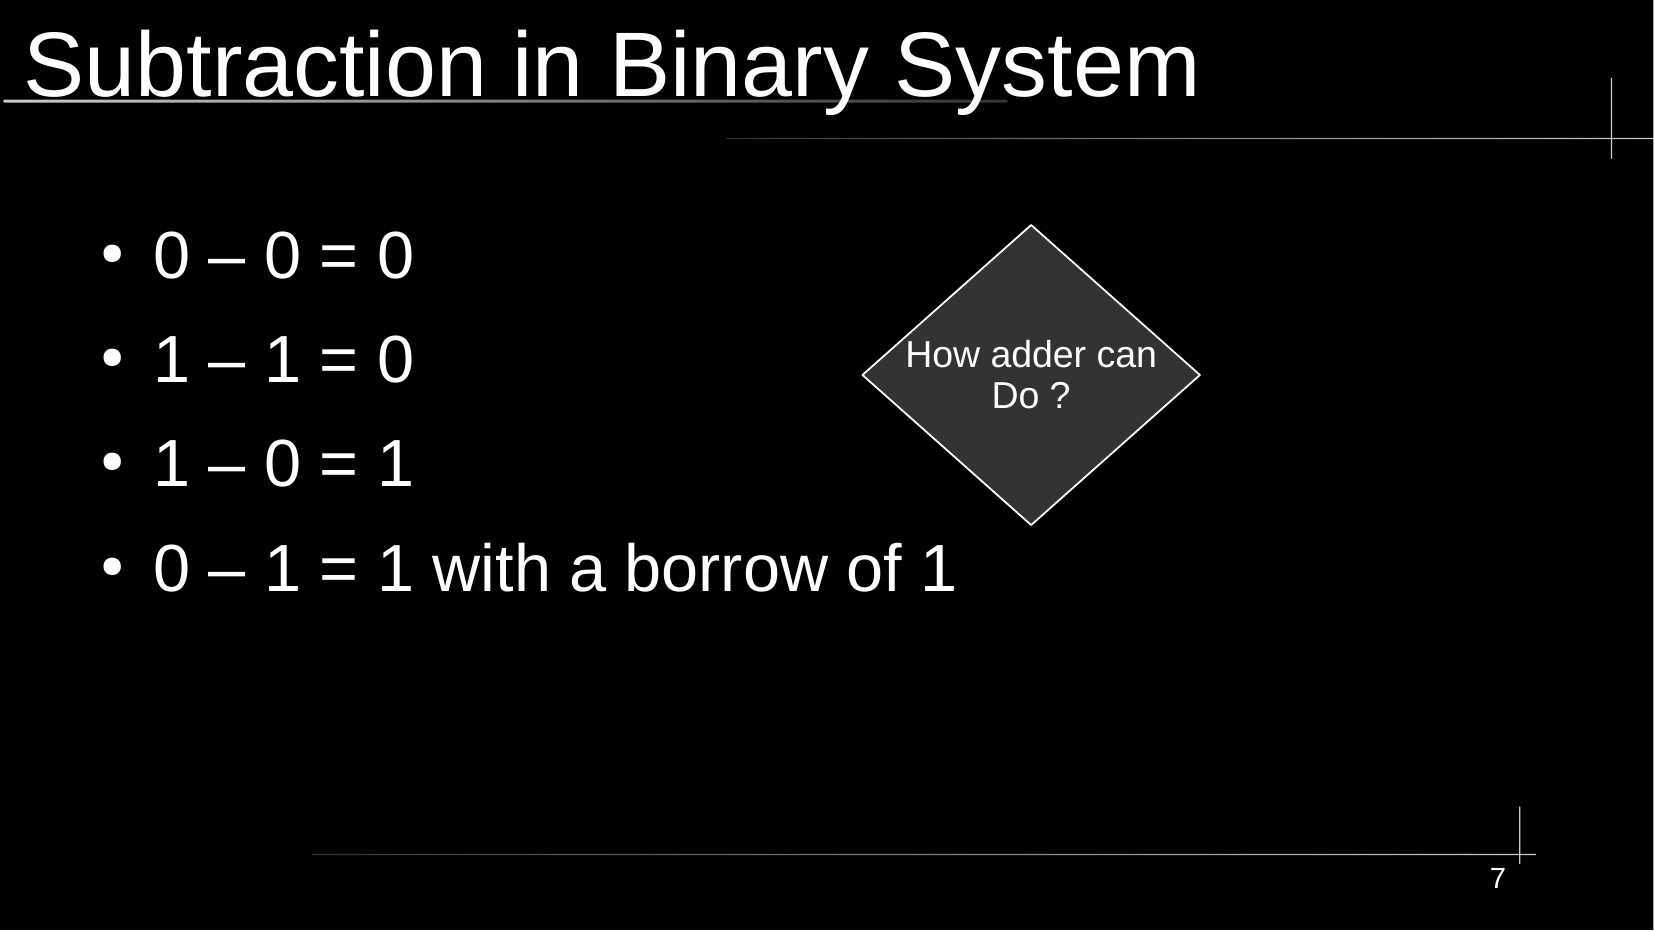

# Subtraction in Binary System
0 – 0 = 0
1 – 1 = 0
1 – 0 = 1
0 – 1 = 1 with a borrow of 1
How adder can
Do ?
7